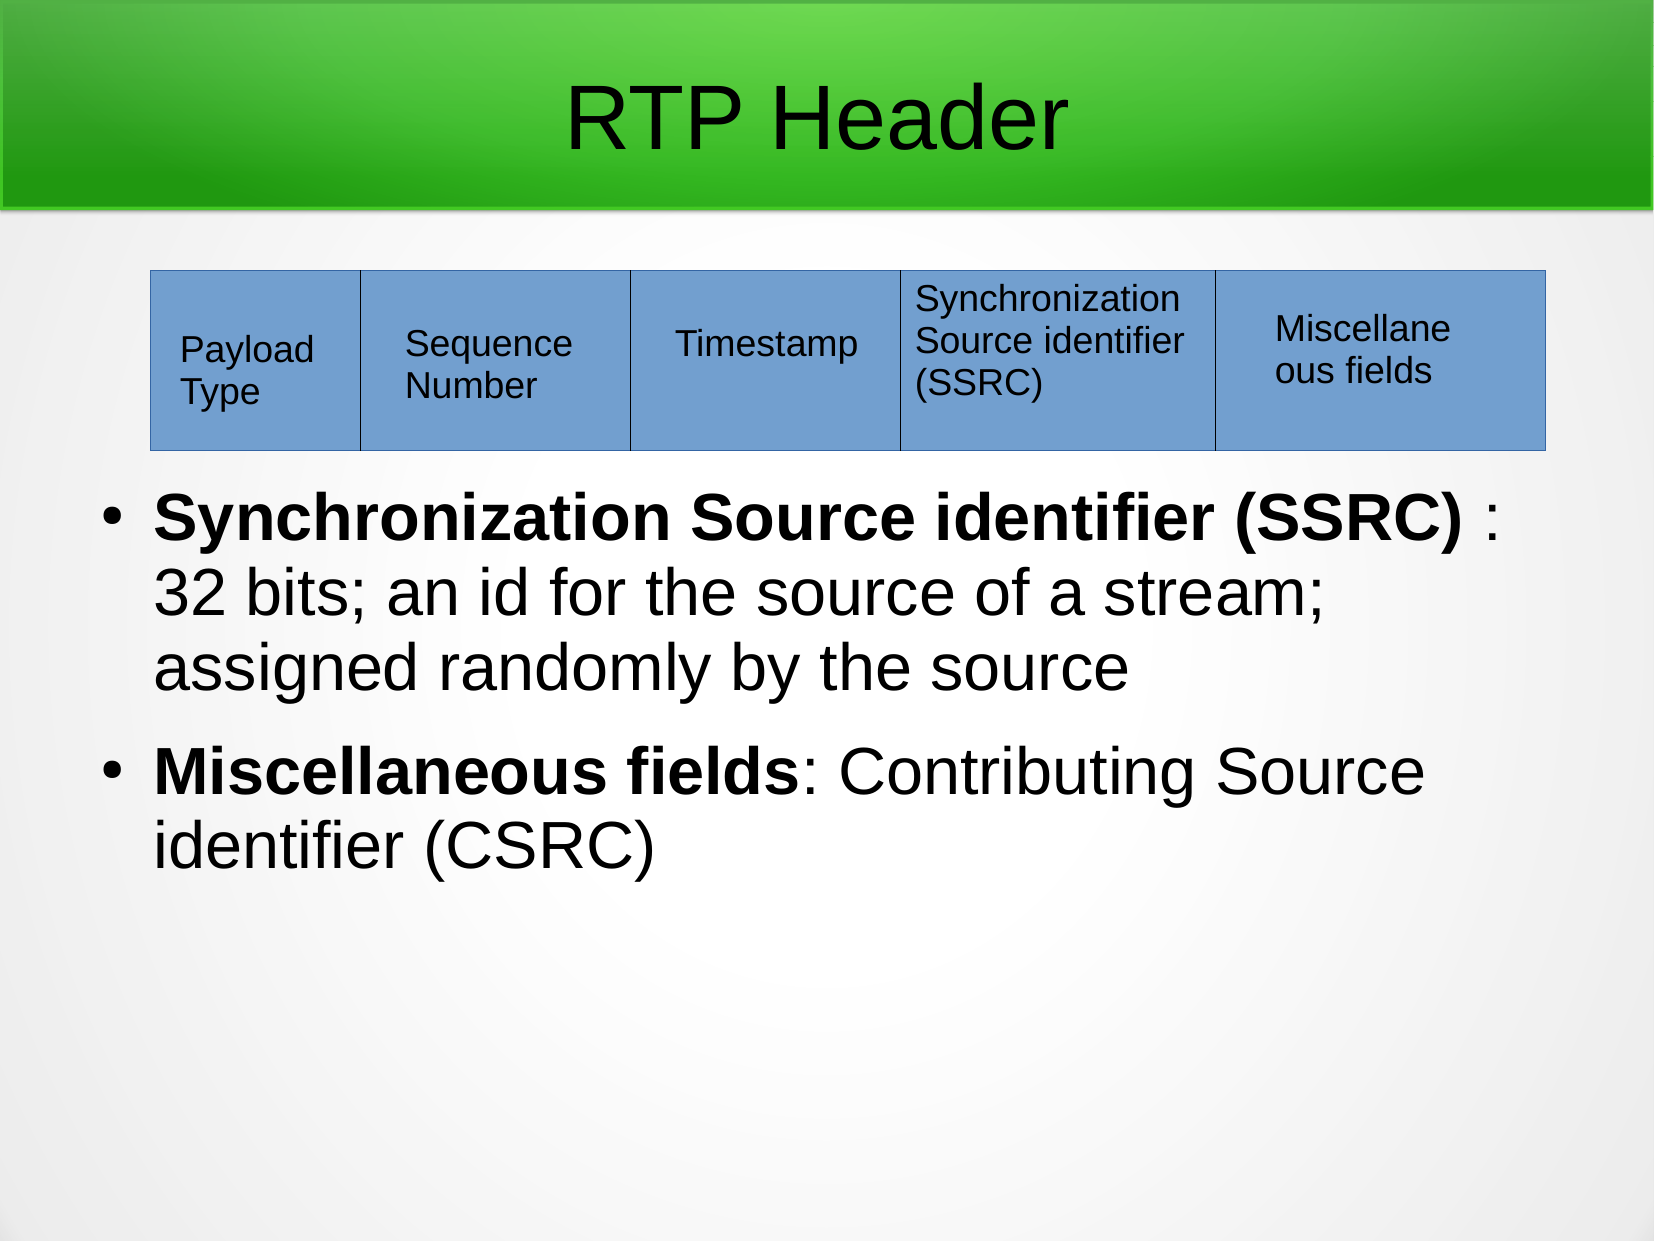

# RTP Header
Synchronization Source identifier (SSRC)
Miscellaneous fields
Sequence Number
Timestamp
Payload Type
Synchronization Source identifier (SSRC) : 32 bits; an id for the source of a stream; assigned randomly by the source
Miscellaneous fields: Contributing Source identifier (CSRC)